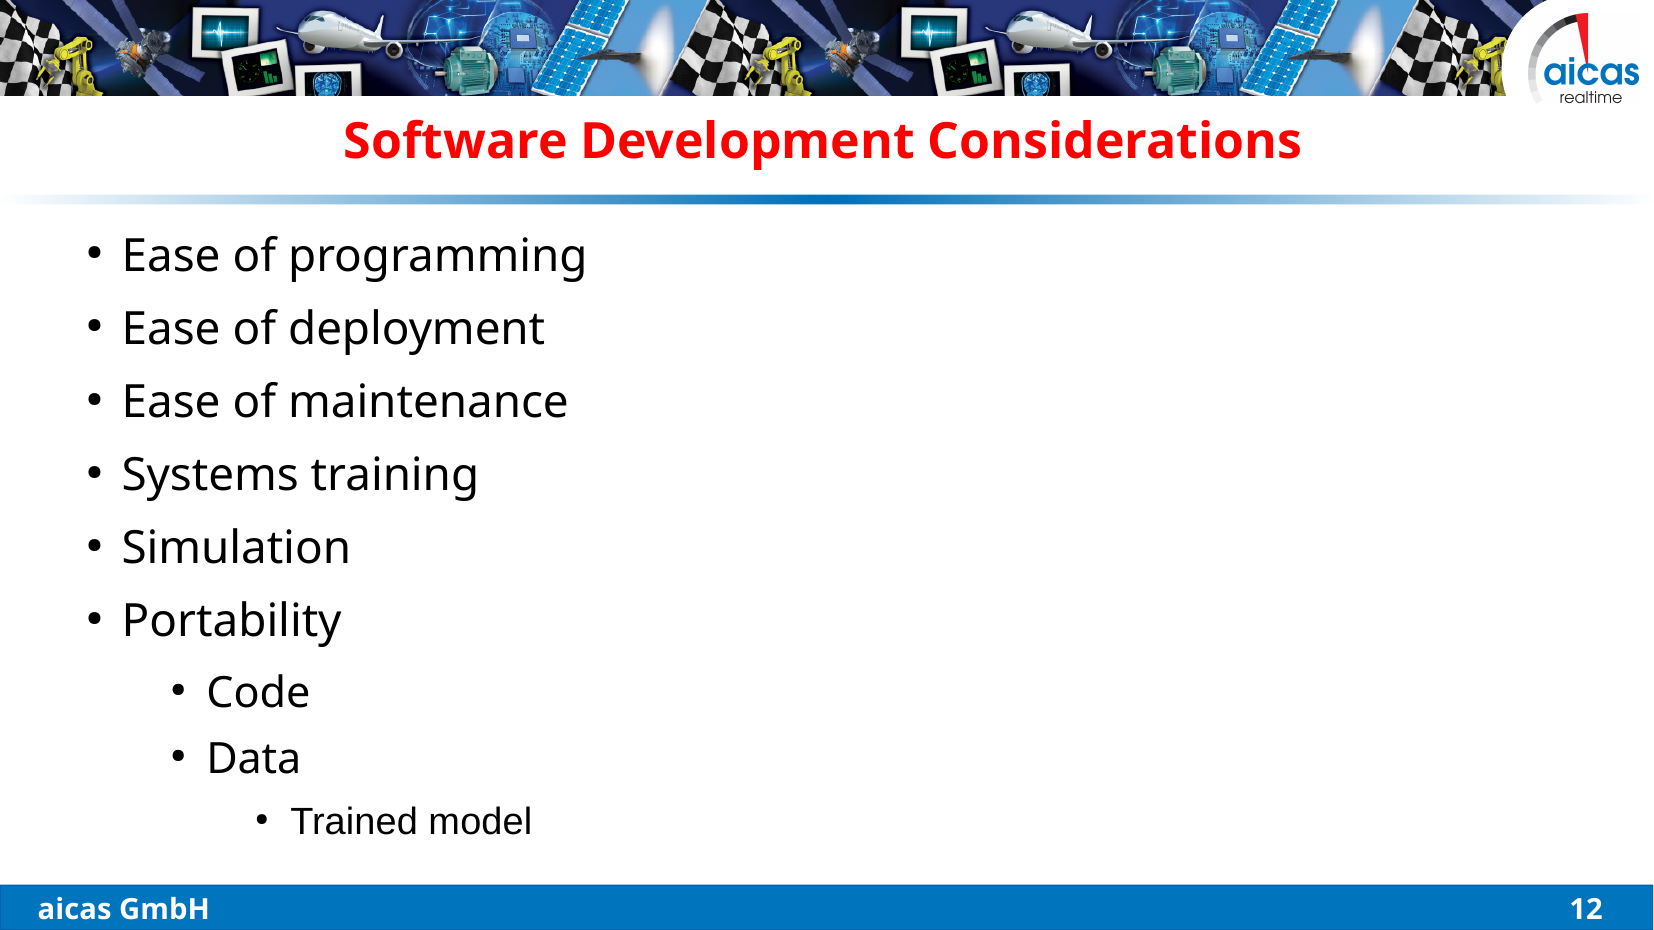

# Software Development Considerations
Ease of programming
Ease of deployment
Ease of maintenance
Systems training
Simulation
Portability
Code
Data
Trained model